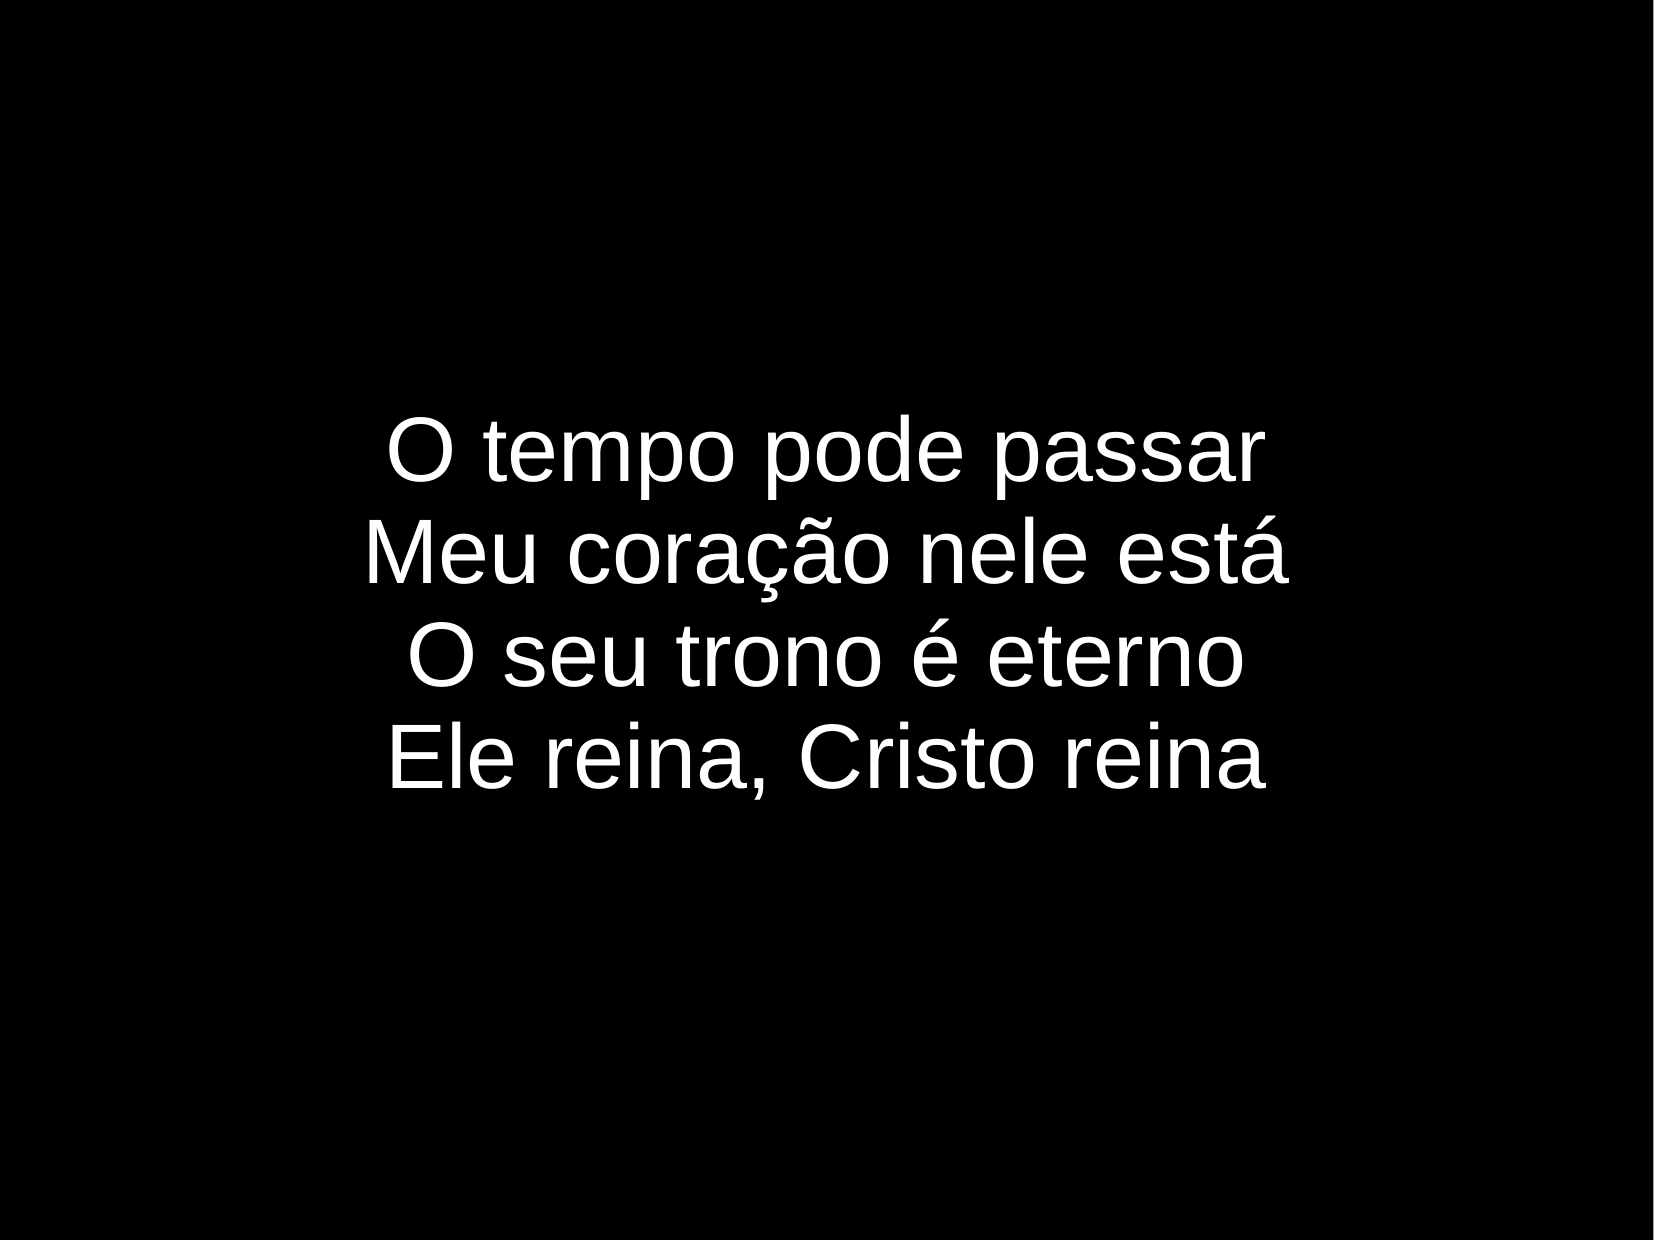

# O tempo pode passar
Meu coração nele está
O seu trono é eterno
Ele reina, Cristo reina